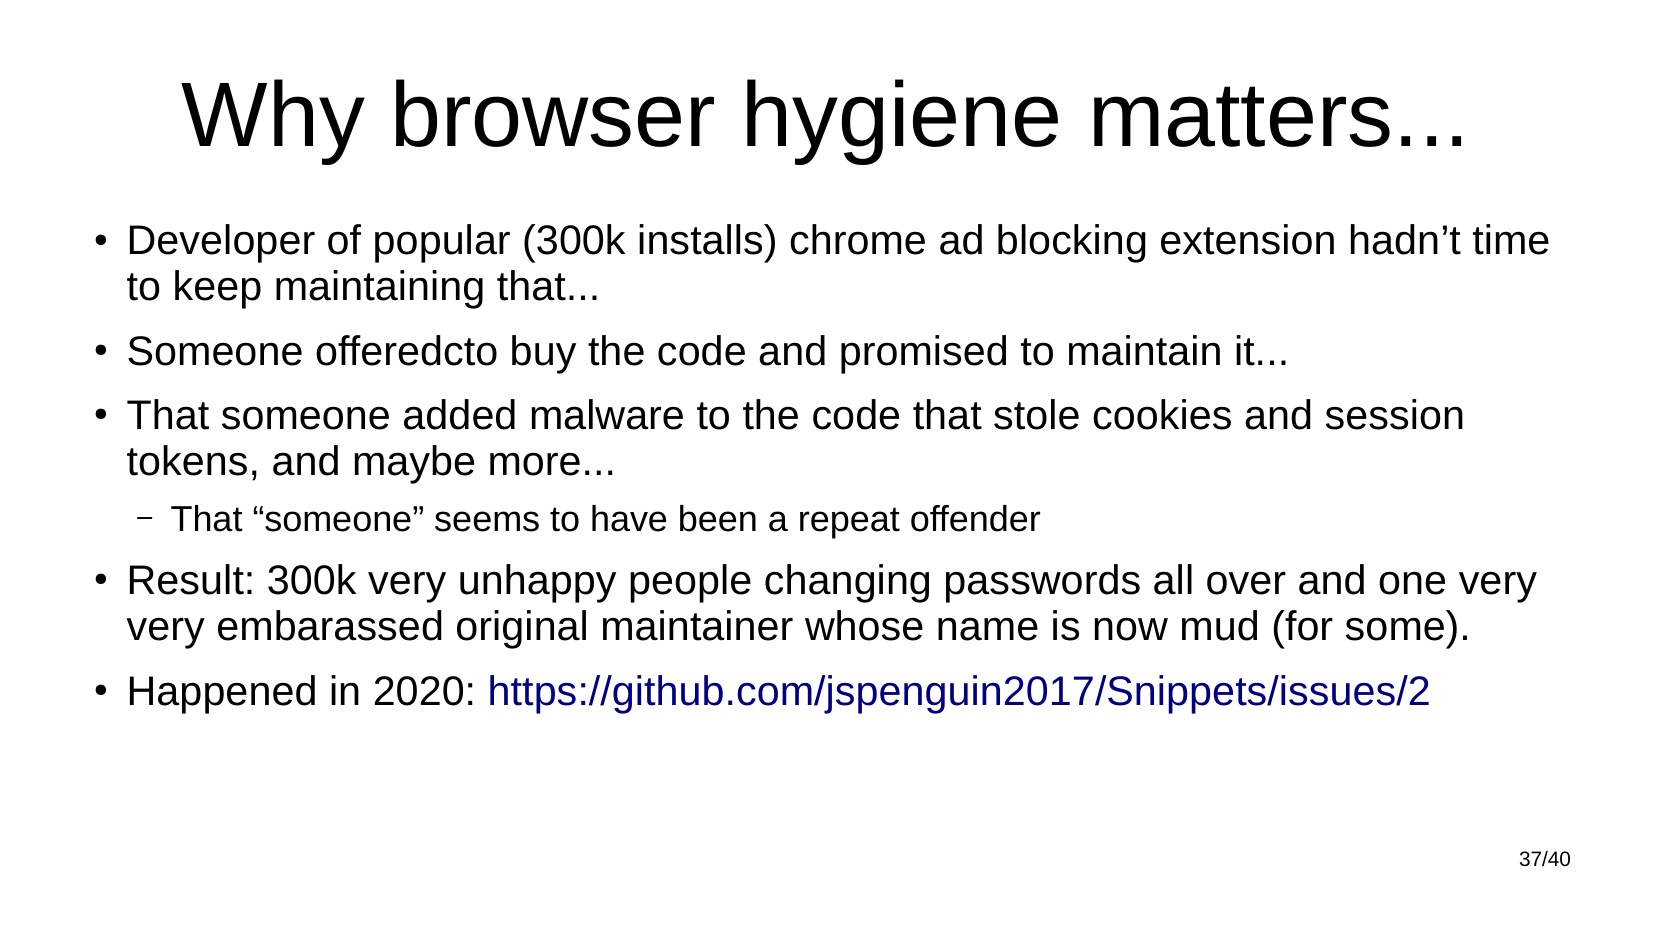

# Why browser hygiene matters...
Developer of popular (300k installs) chrome ad blocking extension hadn’t time to keep maintaining that...
Someone offeredcto buy the code and promised to maintain it...
That someone added malware to the code that stole cookies and session tokens, and maybe more...
That “someone” seems to have been a repeat offender
Result: 300k very unhappy people changing passwords all over and one very very embarassed original maintainer whose name is now mud (for some).
Happened in 2020: https://github.com/jspenguin2017/Snippets/issues/2
37